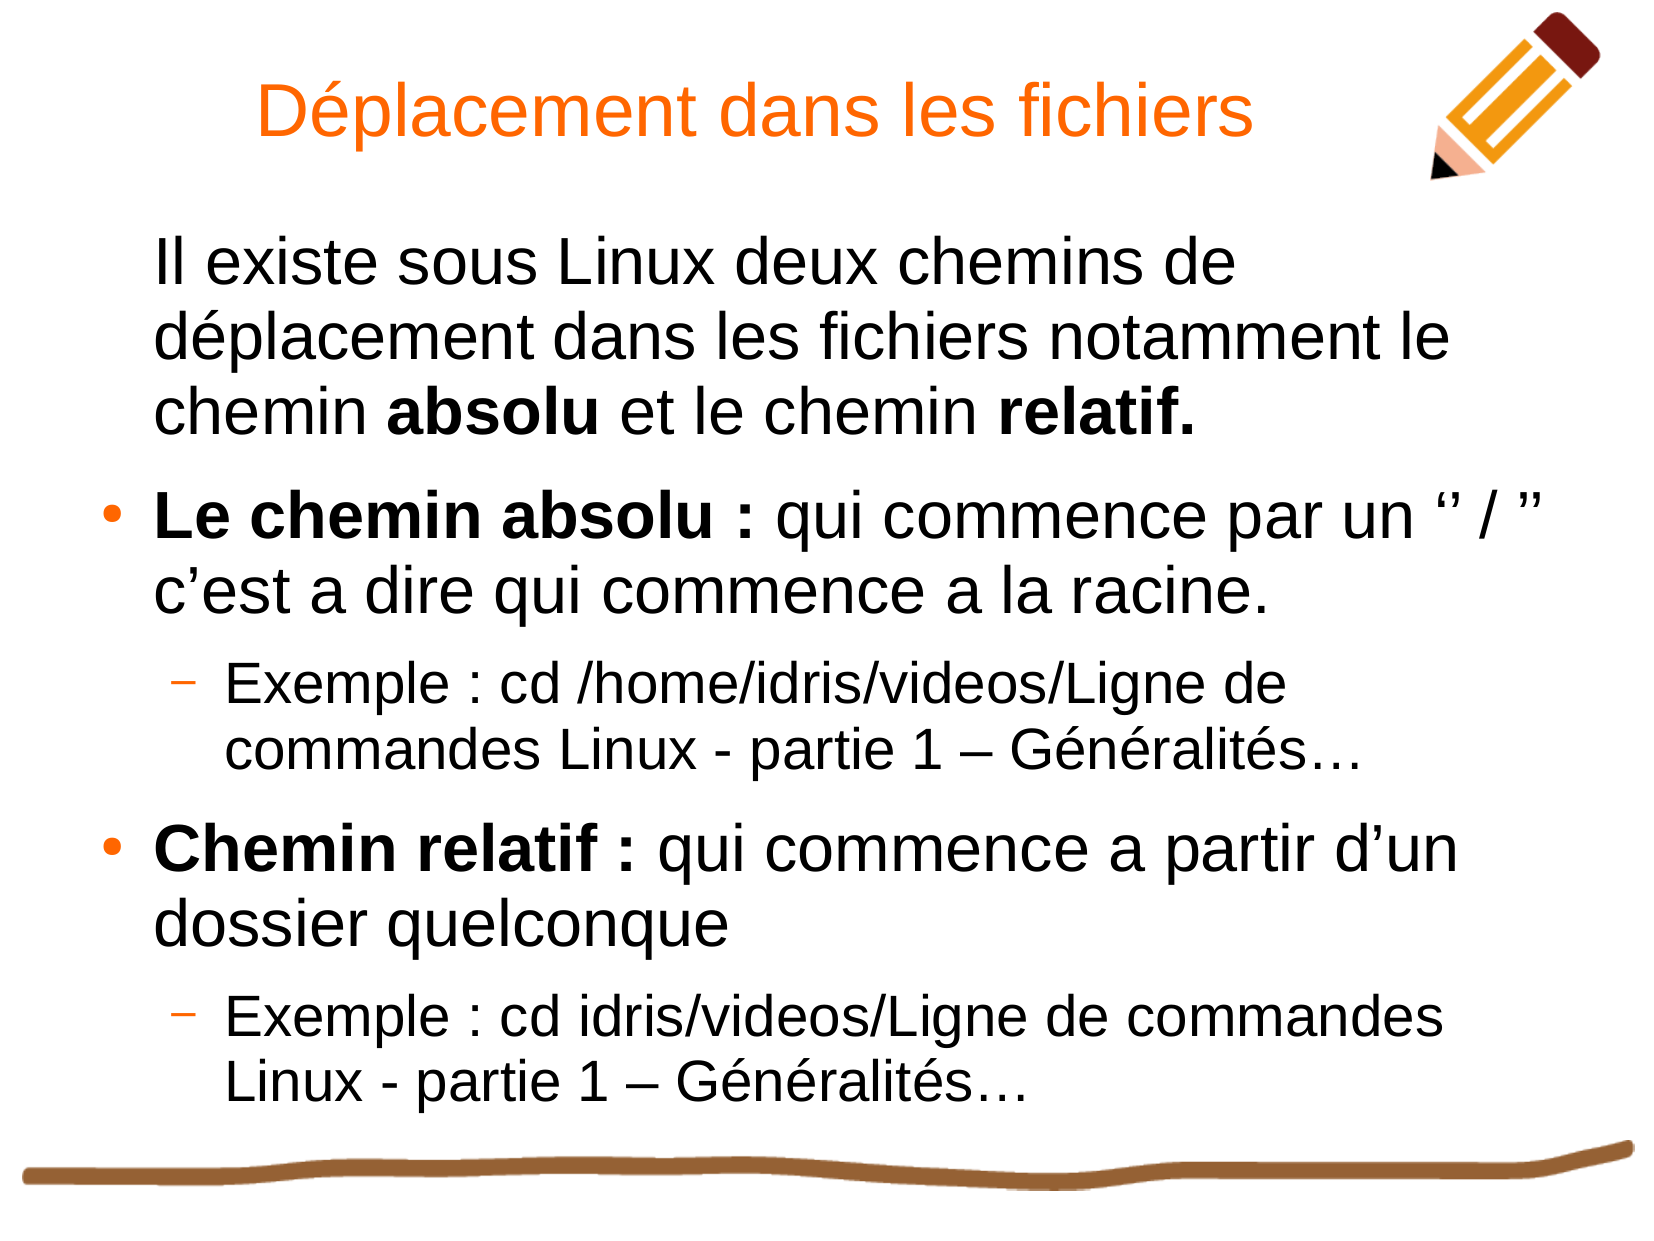

# Déplacement dans les fichiers
Il existe sous Linux deux chemins de déplacement dans les fichiers notamment le chemin absolu et le chemin relatif.
Le chemin absolu : qui commence par un ‘’ / ’’ c’est a dire qui commence a la racine.
Exemple : cd /home/idris/videos/Ligne de commandes Linux - partie 1 – Généralités…
Chemin relatif : qui commence a partir d’un dossier quelconque
Exemple : cd idris/videos/Ligne de commandes Linux - partie 1 – Généralités…